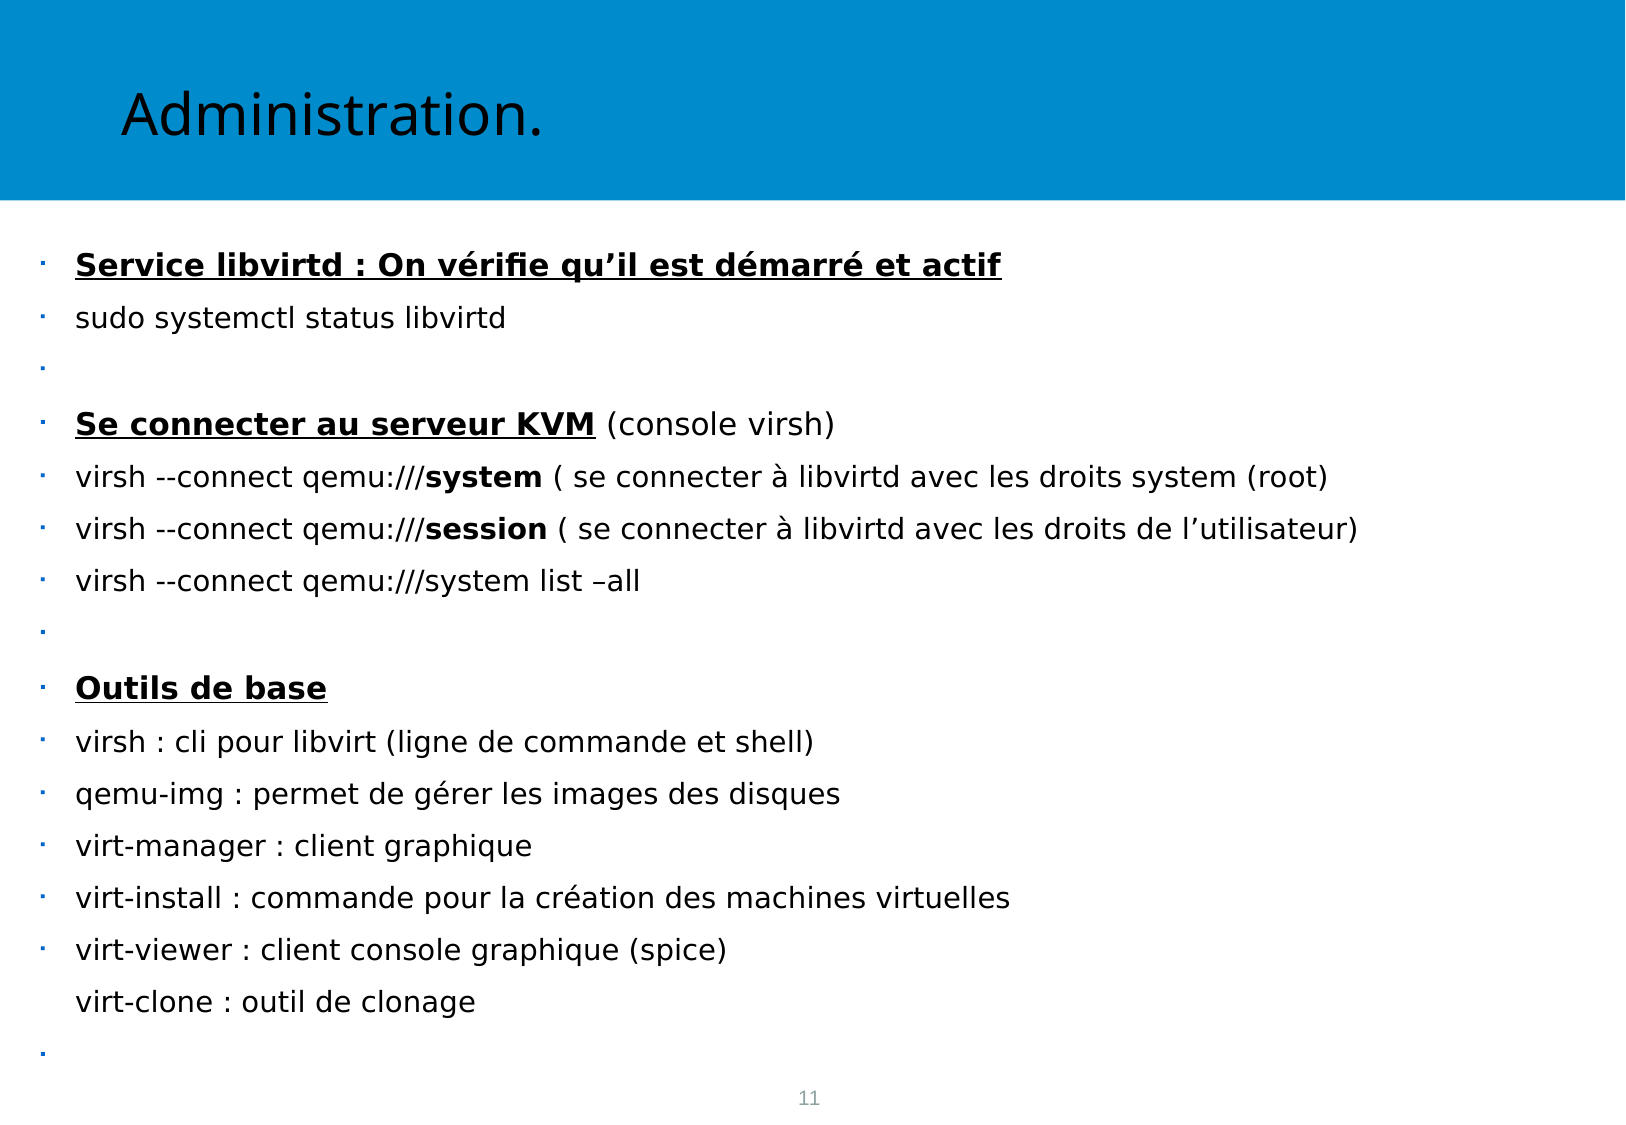

# Administration.
Service libvirtd : On vérifie qu’il est démarré et actif
sudo systemctl status libvirtd
Se connecter au serveur KVM (console virsh)
virsh --connect qemu:///system ( se connecter à libvirtd avec les droits system (root)
virsh --connect qemu:///session ( se connecter à libvirtd avec les droits de l’utilisateur)
virsh --connect qemu:///system list –all
Outils de base
virsh : cli pour libvirt (ligne de commande et shell)
qemu-img : permet de gérer les images des disques
virt-manager : client graphique
virt-install : commande pour la création des machines virtuelles
virt-viewer : client console graphique (spice)
virt-clone : outil de clonage